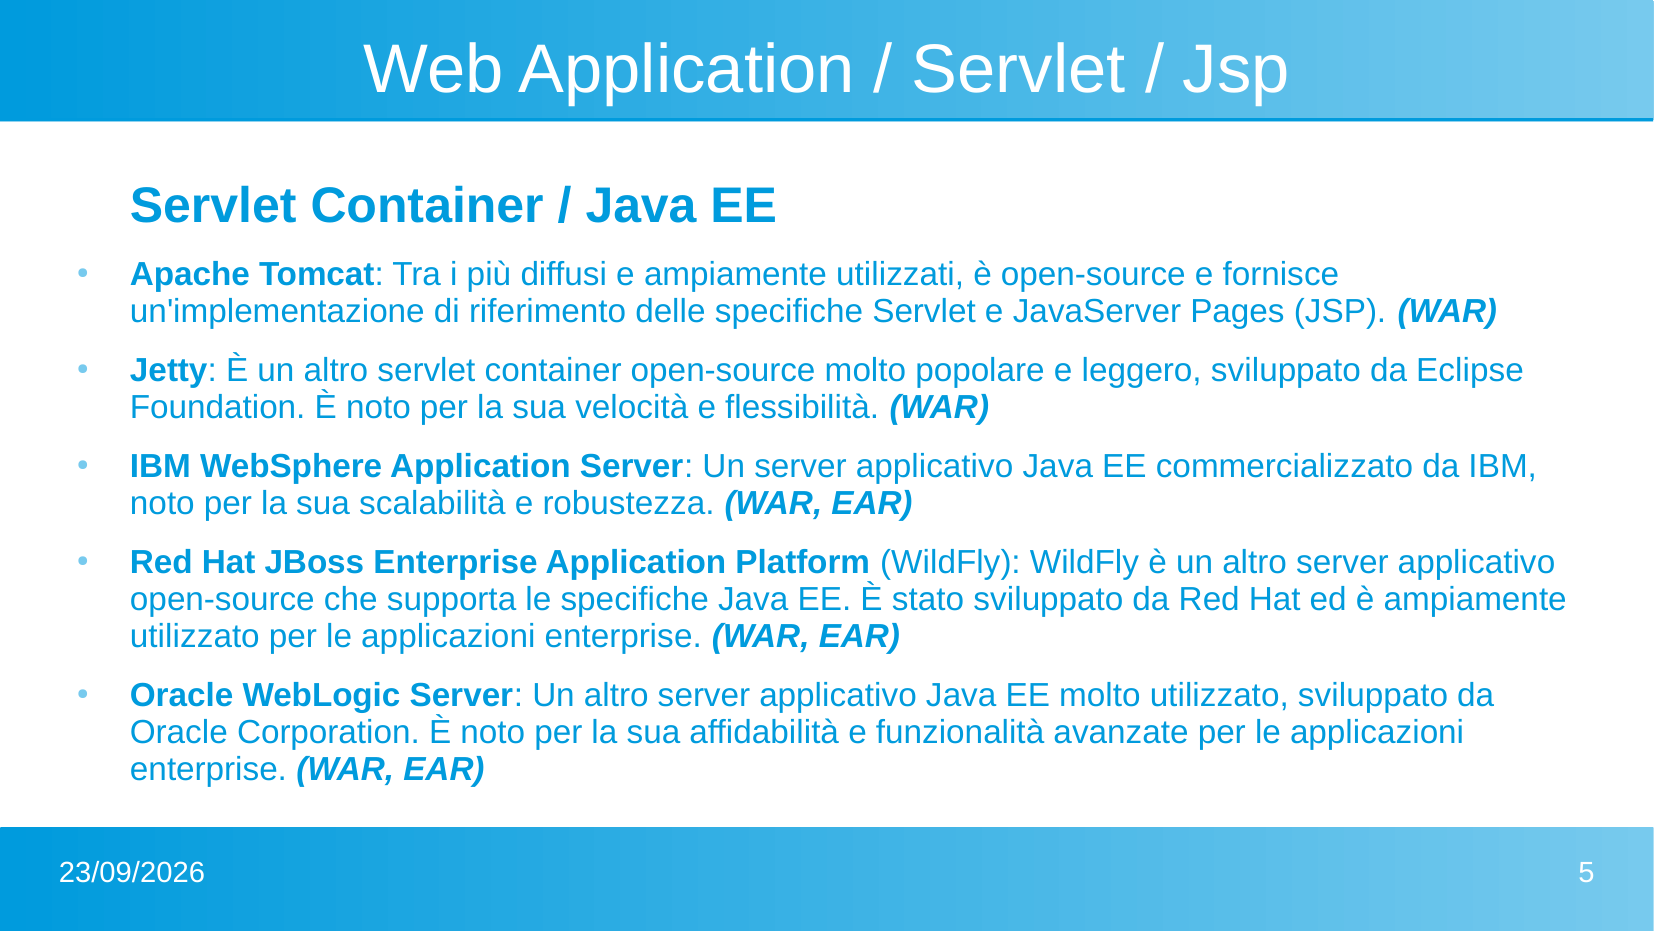

# Web Application / Servlet / Jsp
Servlet Container / Java EE
Apache Tomcat: Tra i più diffusi e ampiamente utilizzati, è open-source e fornisce un'implementazione di riferimento delle specifiche Servlet e JavaServer Pages (JSP). (WAR)
Jetty: È un altro servlet container open-source molto popolare e leggero, sviluppato da Eclipse Foundation. È noto per la sua velocità e flessibilità. (WAR)
IBM WebSphere Application Server: Un server applicativo Java EE commercializzato da IBM, noto per la sua scalabilità e robustezza. (WAR, EAR)
Red Hat JBoss Enterprise Application Platform (WildFly): WildFly è un altro server applicativo open-source che supporta le specifiche Java EE. È stato sviluppato da Red Hat ed è ampiamente utilizzato per le applicazioni enterprise. (WAR, EAR)
Oracle WebLogic Server: Un altro server applicativo Java EE molto utilizzato, sviluppato da Oracle Corporation. È noto per la sua affidabilità e funzionalità avanzate per le applicazioni enterprise. (WAR, EAR)
5